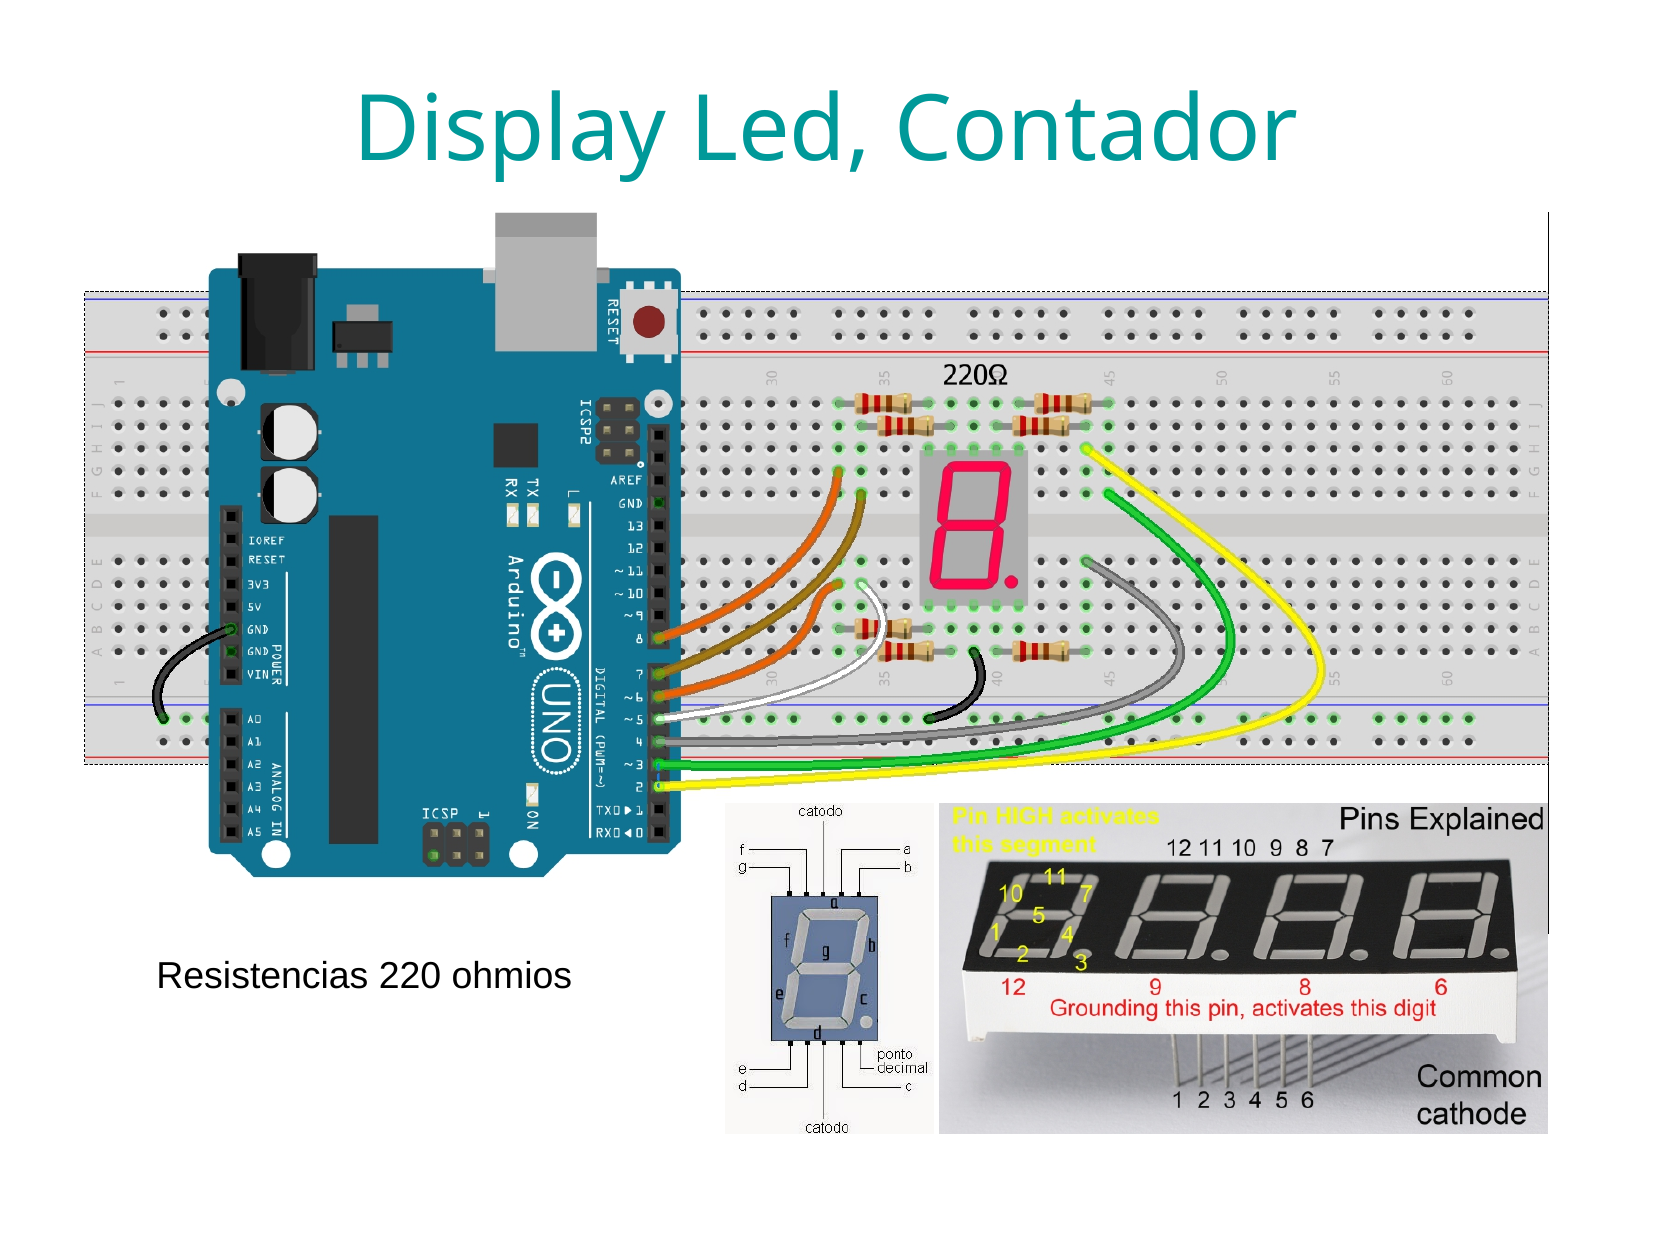

# Display Led, Contador
Resistencias 220 ohmios